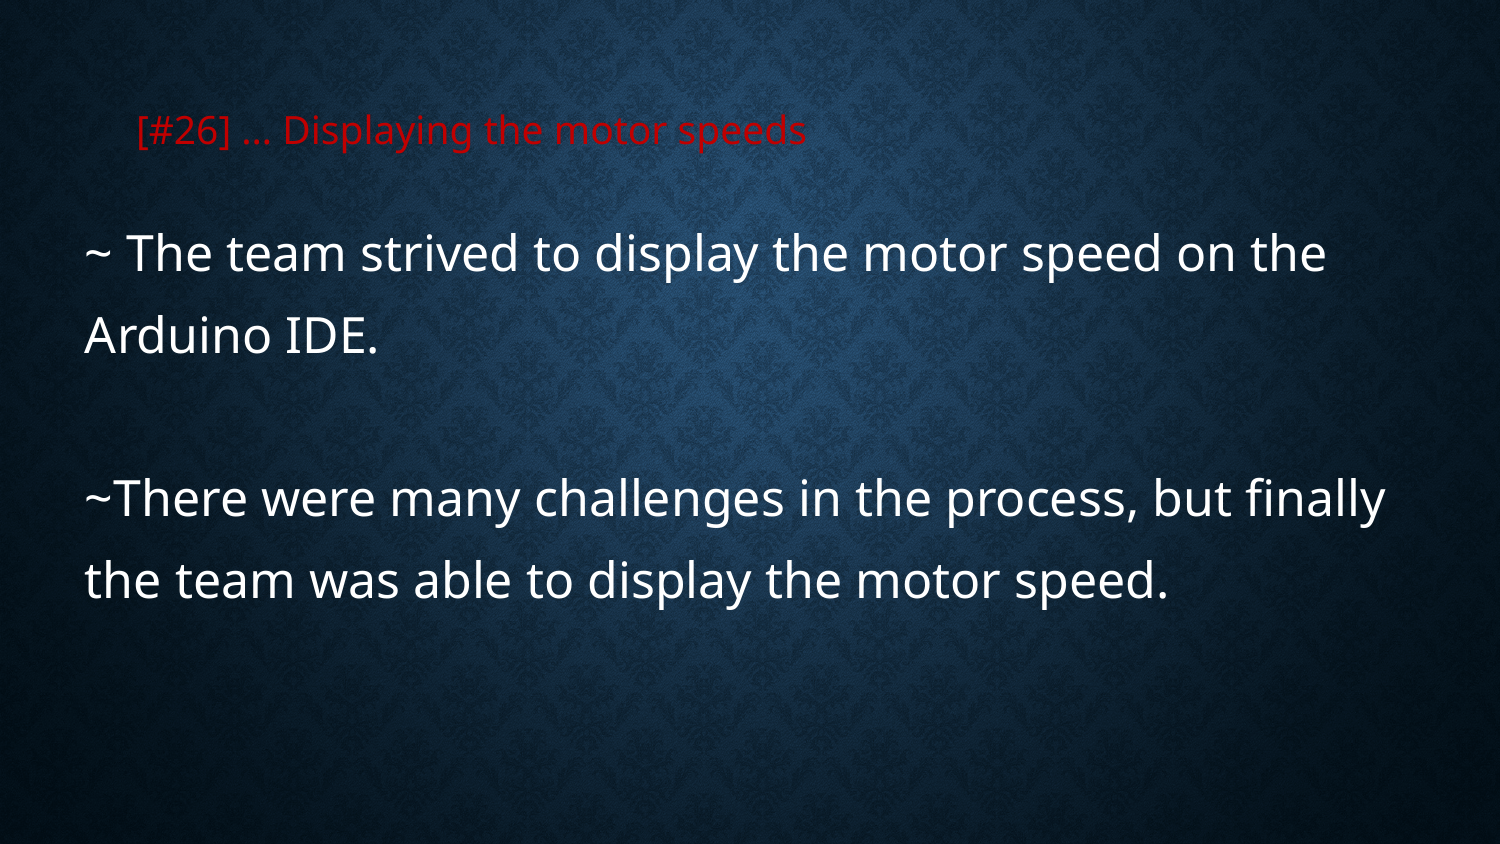

# [#26] … Displaying the motor speeds
~ The team strived to display the motor speed on the Arduino IDE.
~There were many challenges in the process, but finally the team was able to display the motor speed.